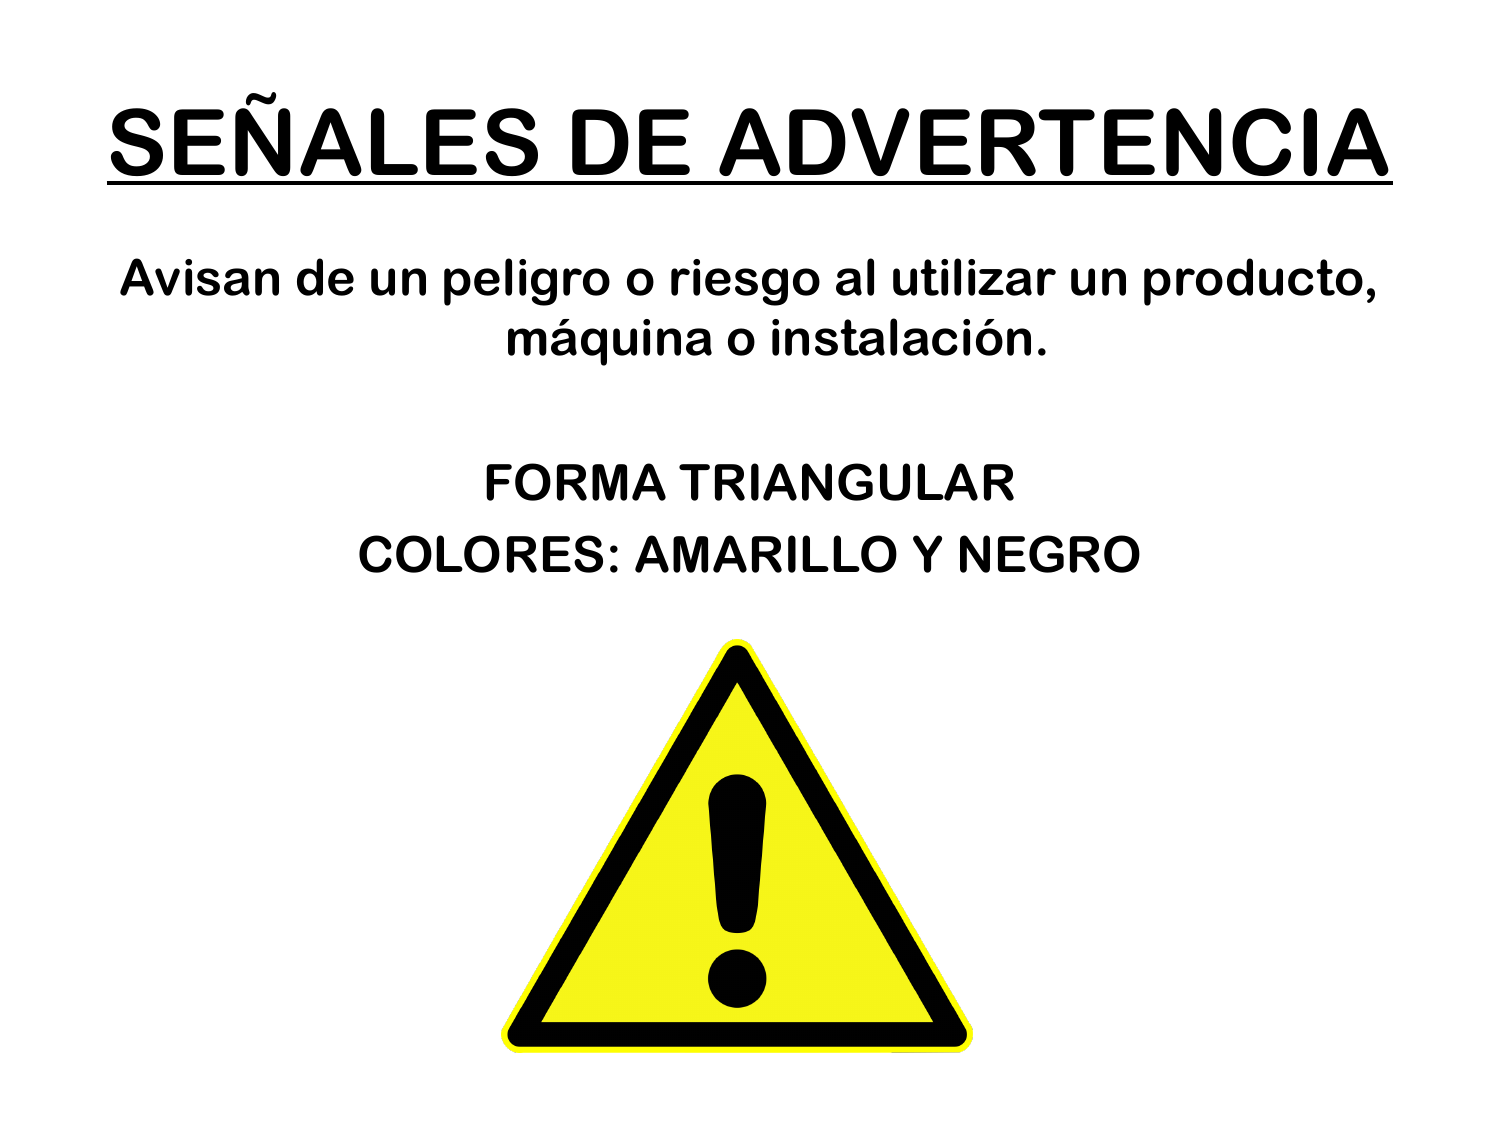

# SEÑALES DE ADVERTENCIA
Avisan de un peligro o riesgo al utilizar un producto, máquina o instalación.
FORMA TRIANGULAR
COLORES: AMARILLO Y NEGRO